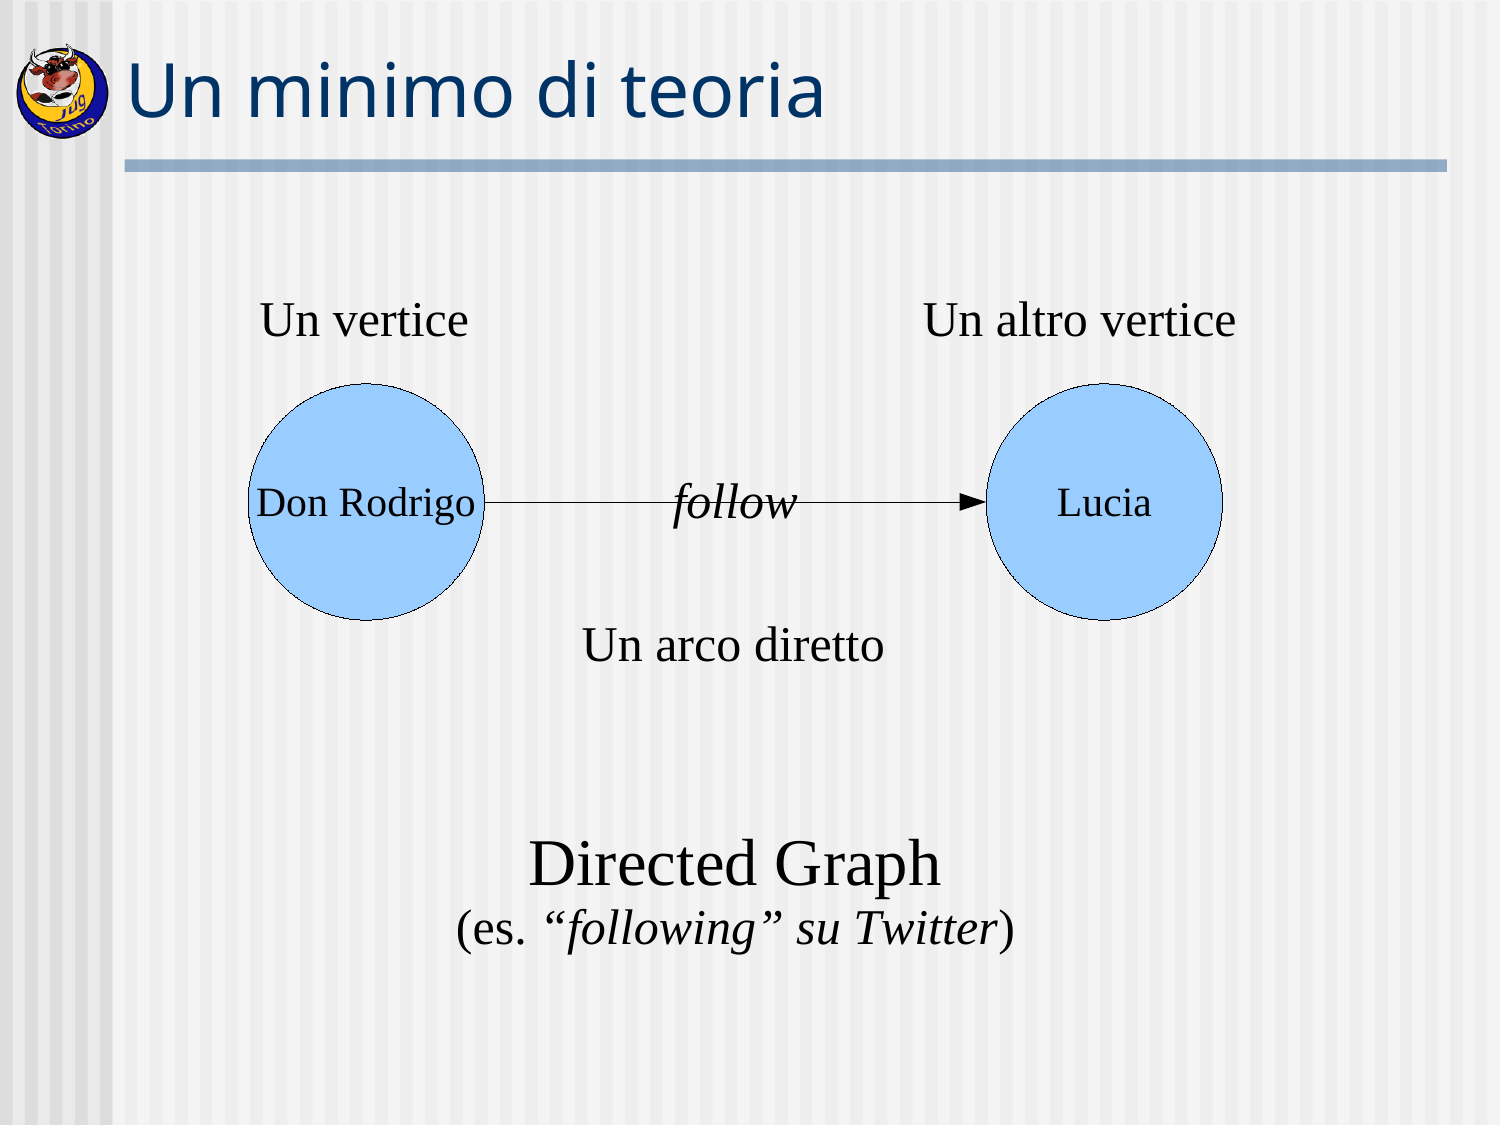

# Un minimo di teoria
Un altro vertice
Lucia
Un vertice
Don Rodrigo
Un arco diretto
Directed Graph
(es. “following” su Twitter)